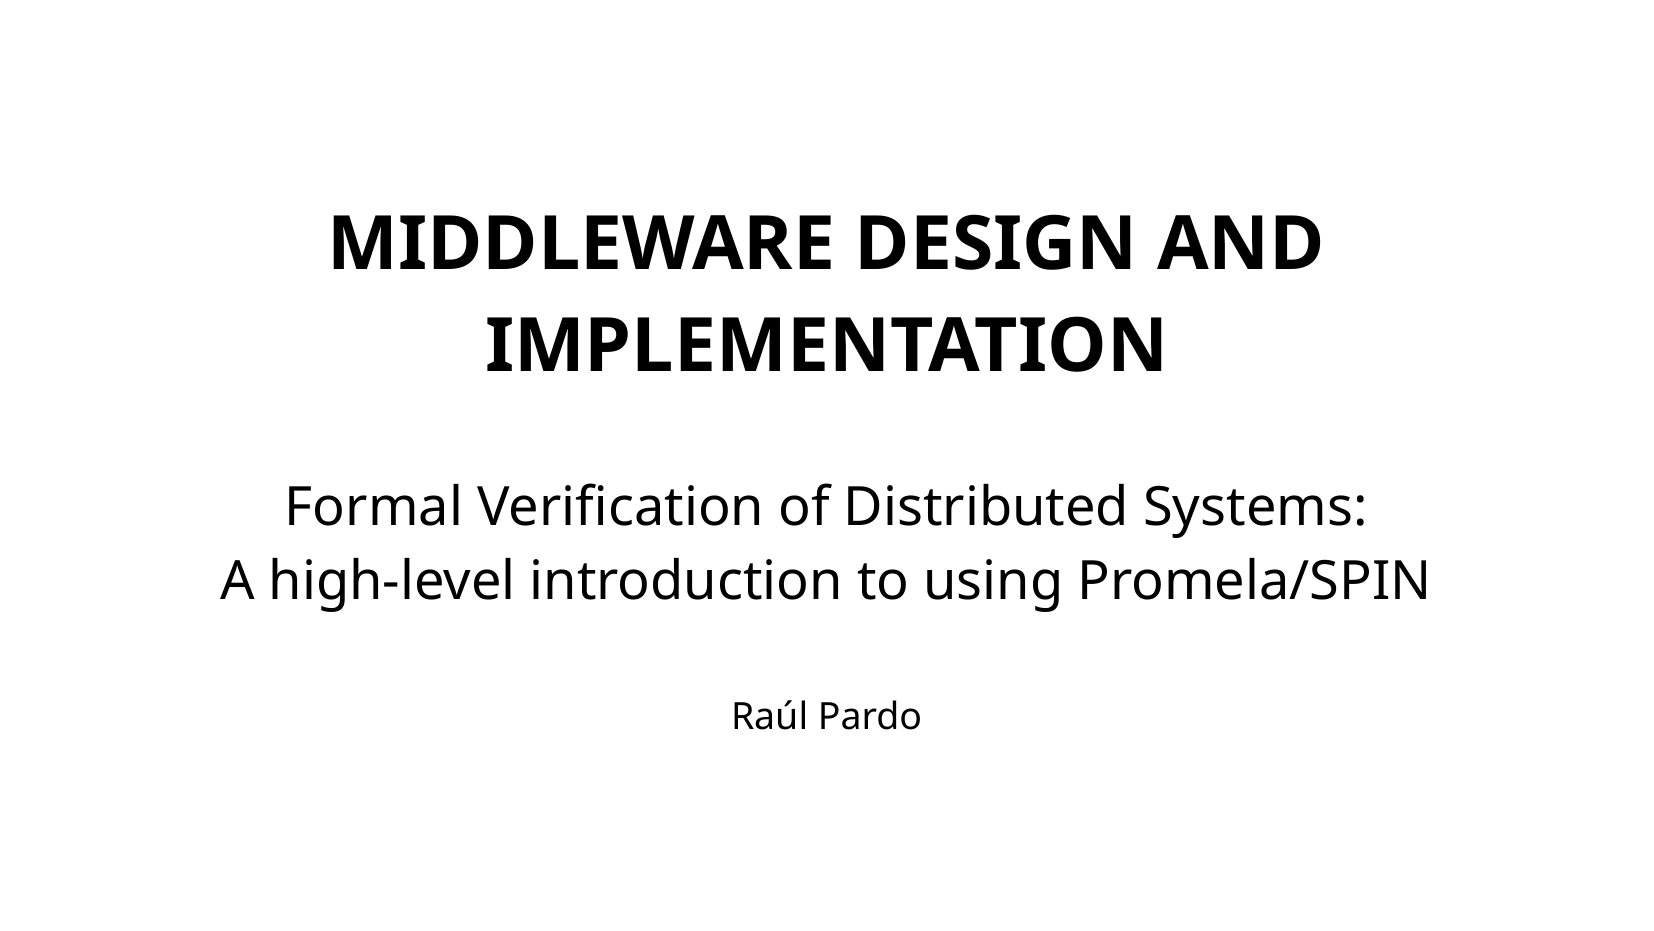

# MIDDLEWARE DESIGN AND IMPLEMENTATION
Formal Verification of Distributed Systems:
A high-level introduction to using Promela/SPIN
Raúl Pardo